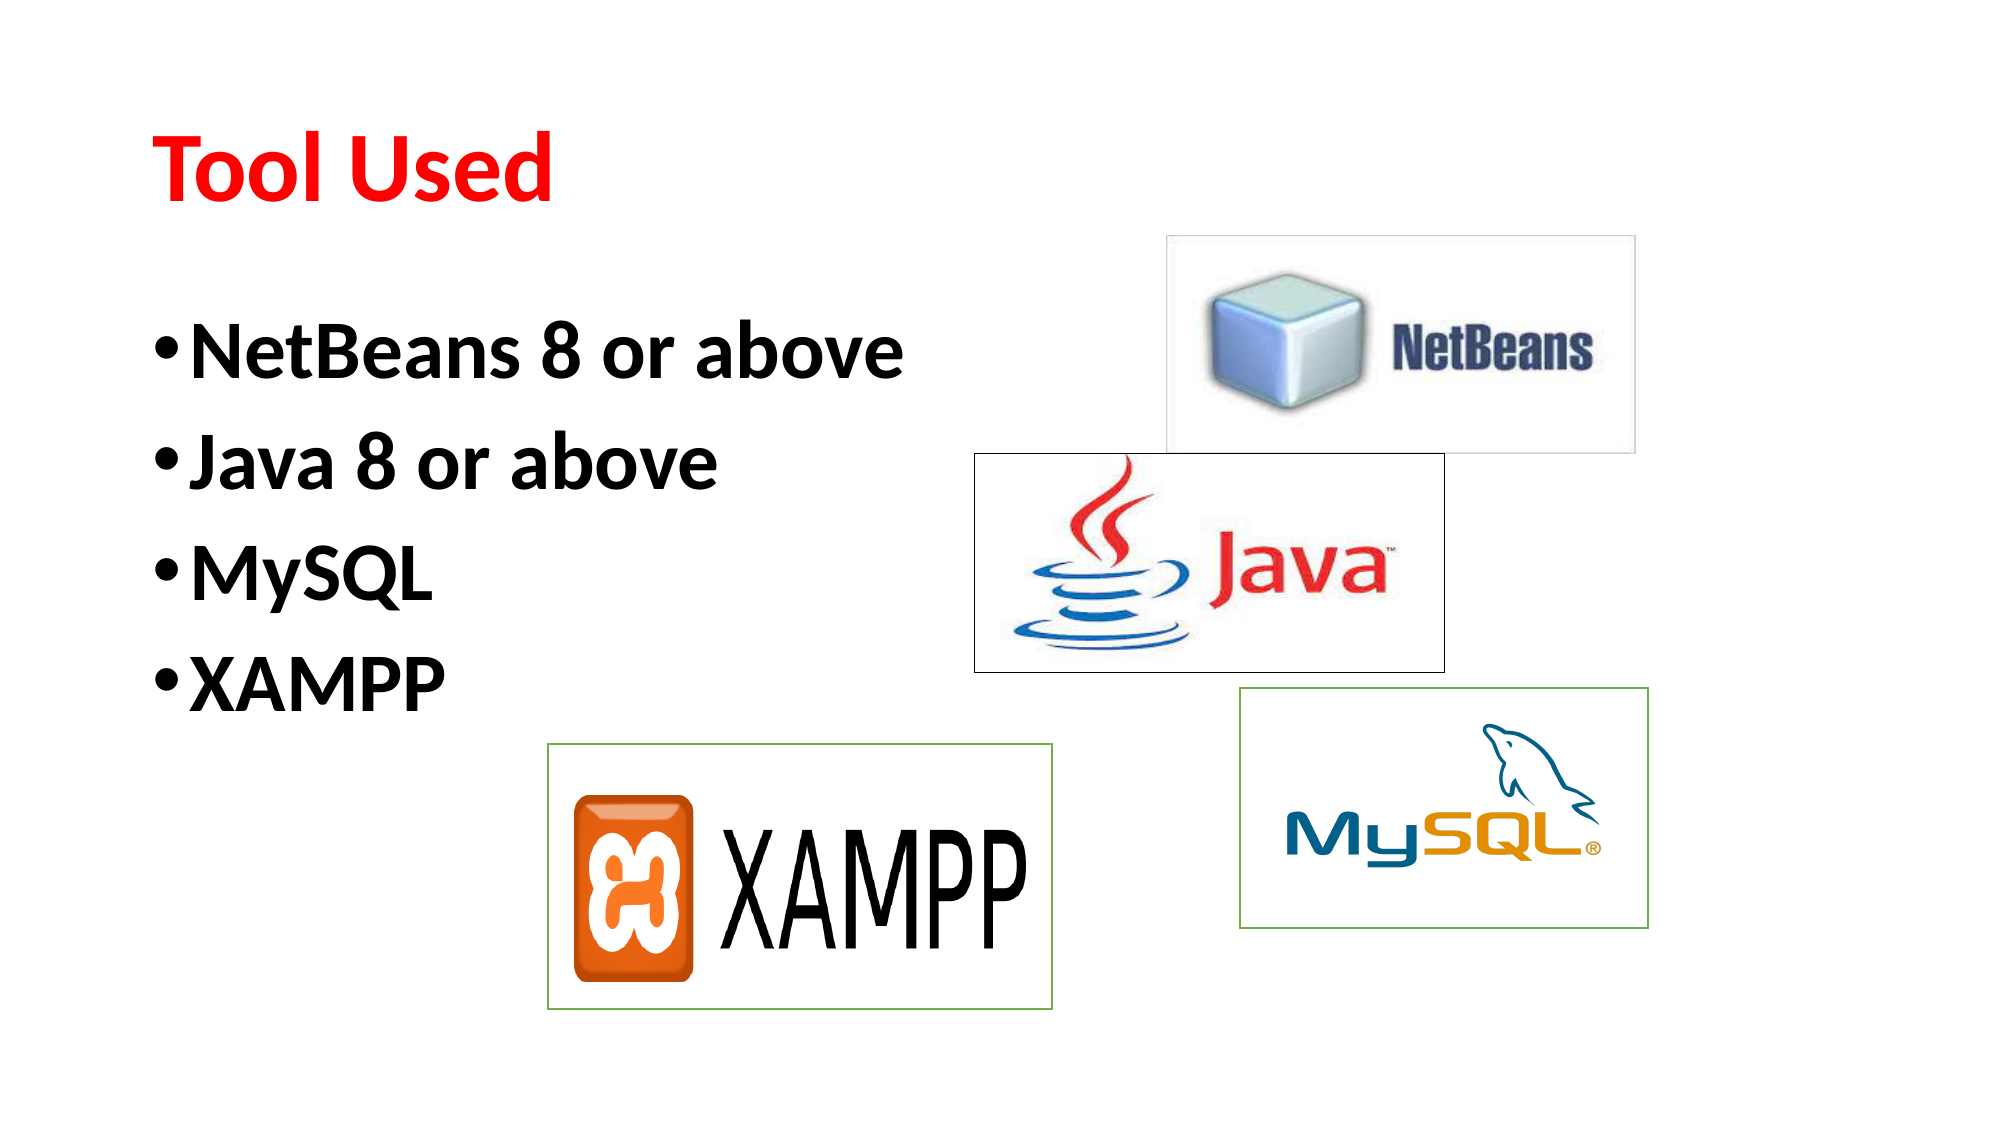

# Tool Used
NetBeans 8 or above
Java 8 or above
MySQL
XAMPP